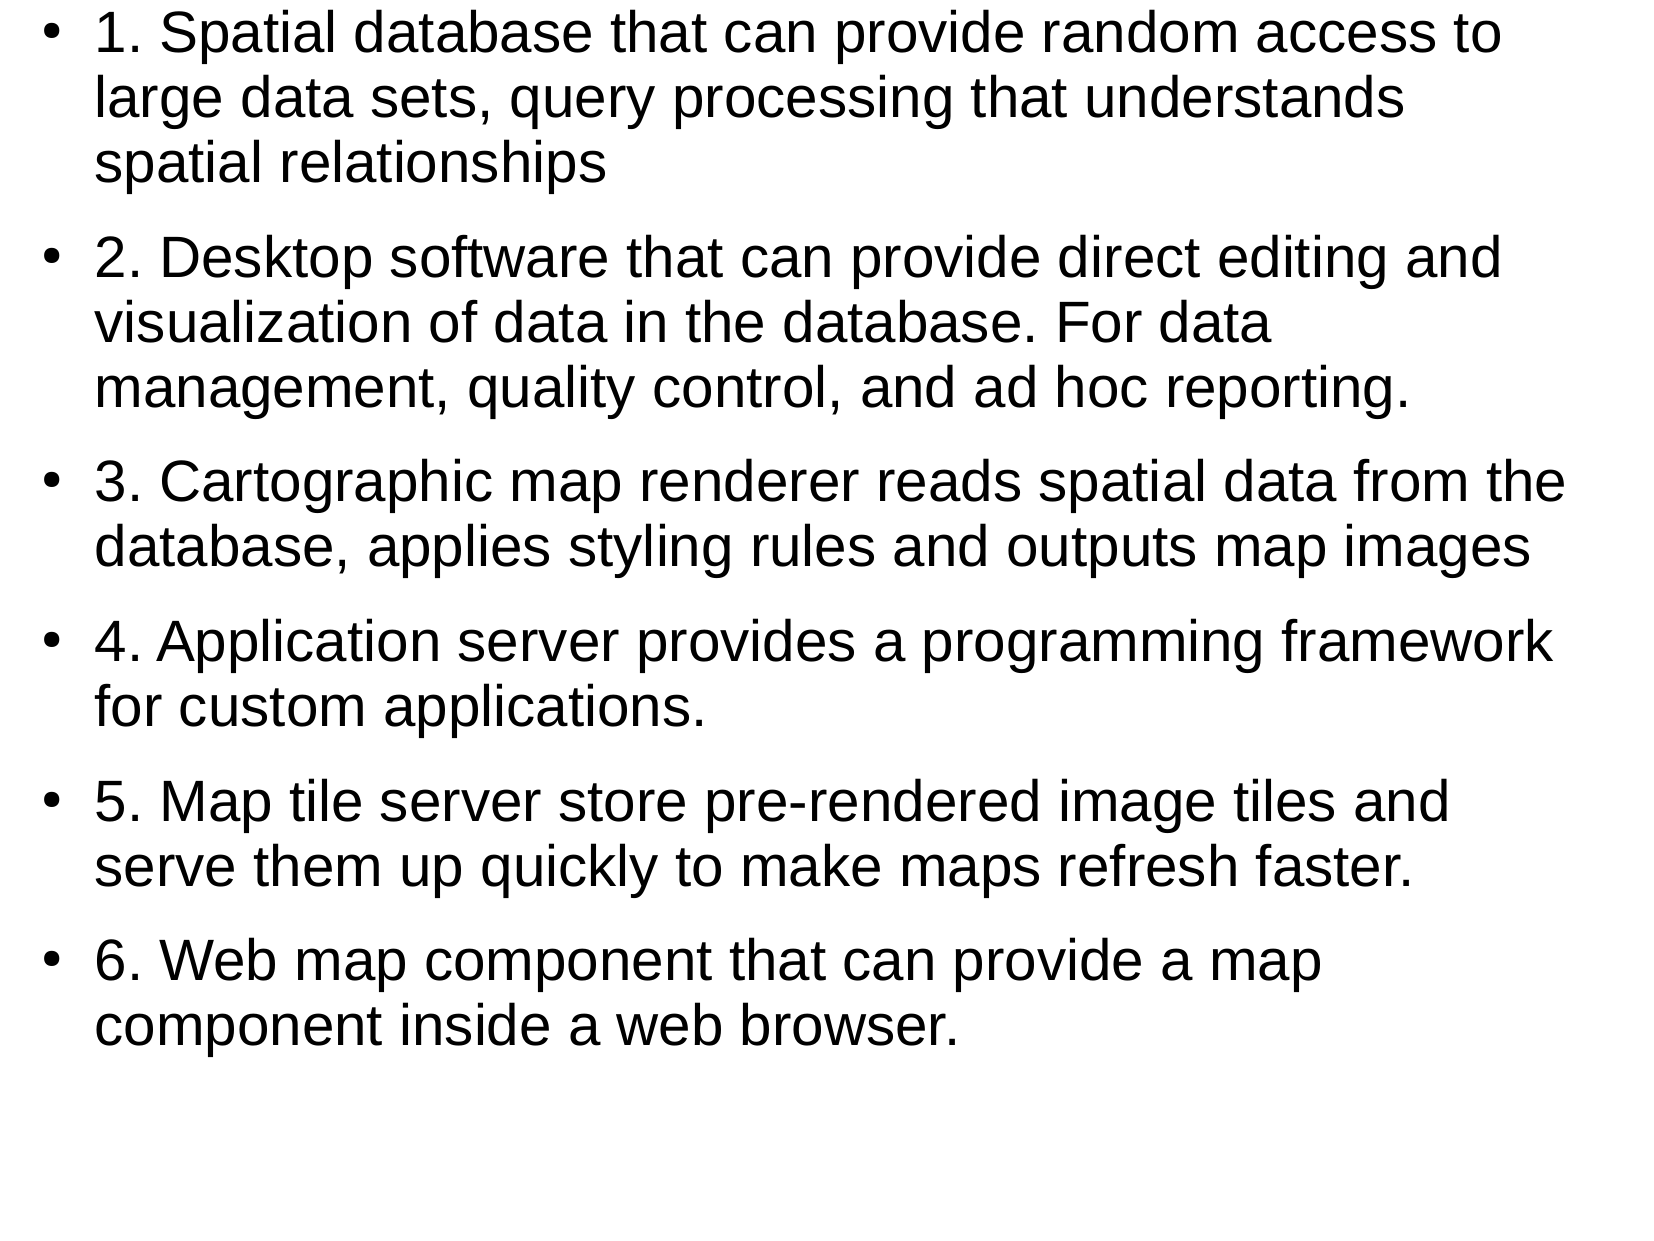

# 1. Spatial database that can provide random access to large data sets, query processing that understands spatial relationships
2. Desktop software that can provide direct editing and visualization of data in the database. For data management, quality control, and ad hoc reporting.
3. Cartographic map renderer reads spatial data from the database, applies styling rules and outputs map images
4. Application server provides a programming framework for custom applications.
5. Map tile server store pre-rendered image tiles and serve them up quickly to make maps refresh faster.
6. Web map component that can provide a map component inside a web browser.